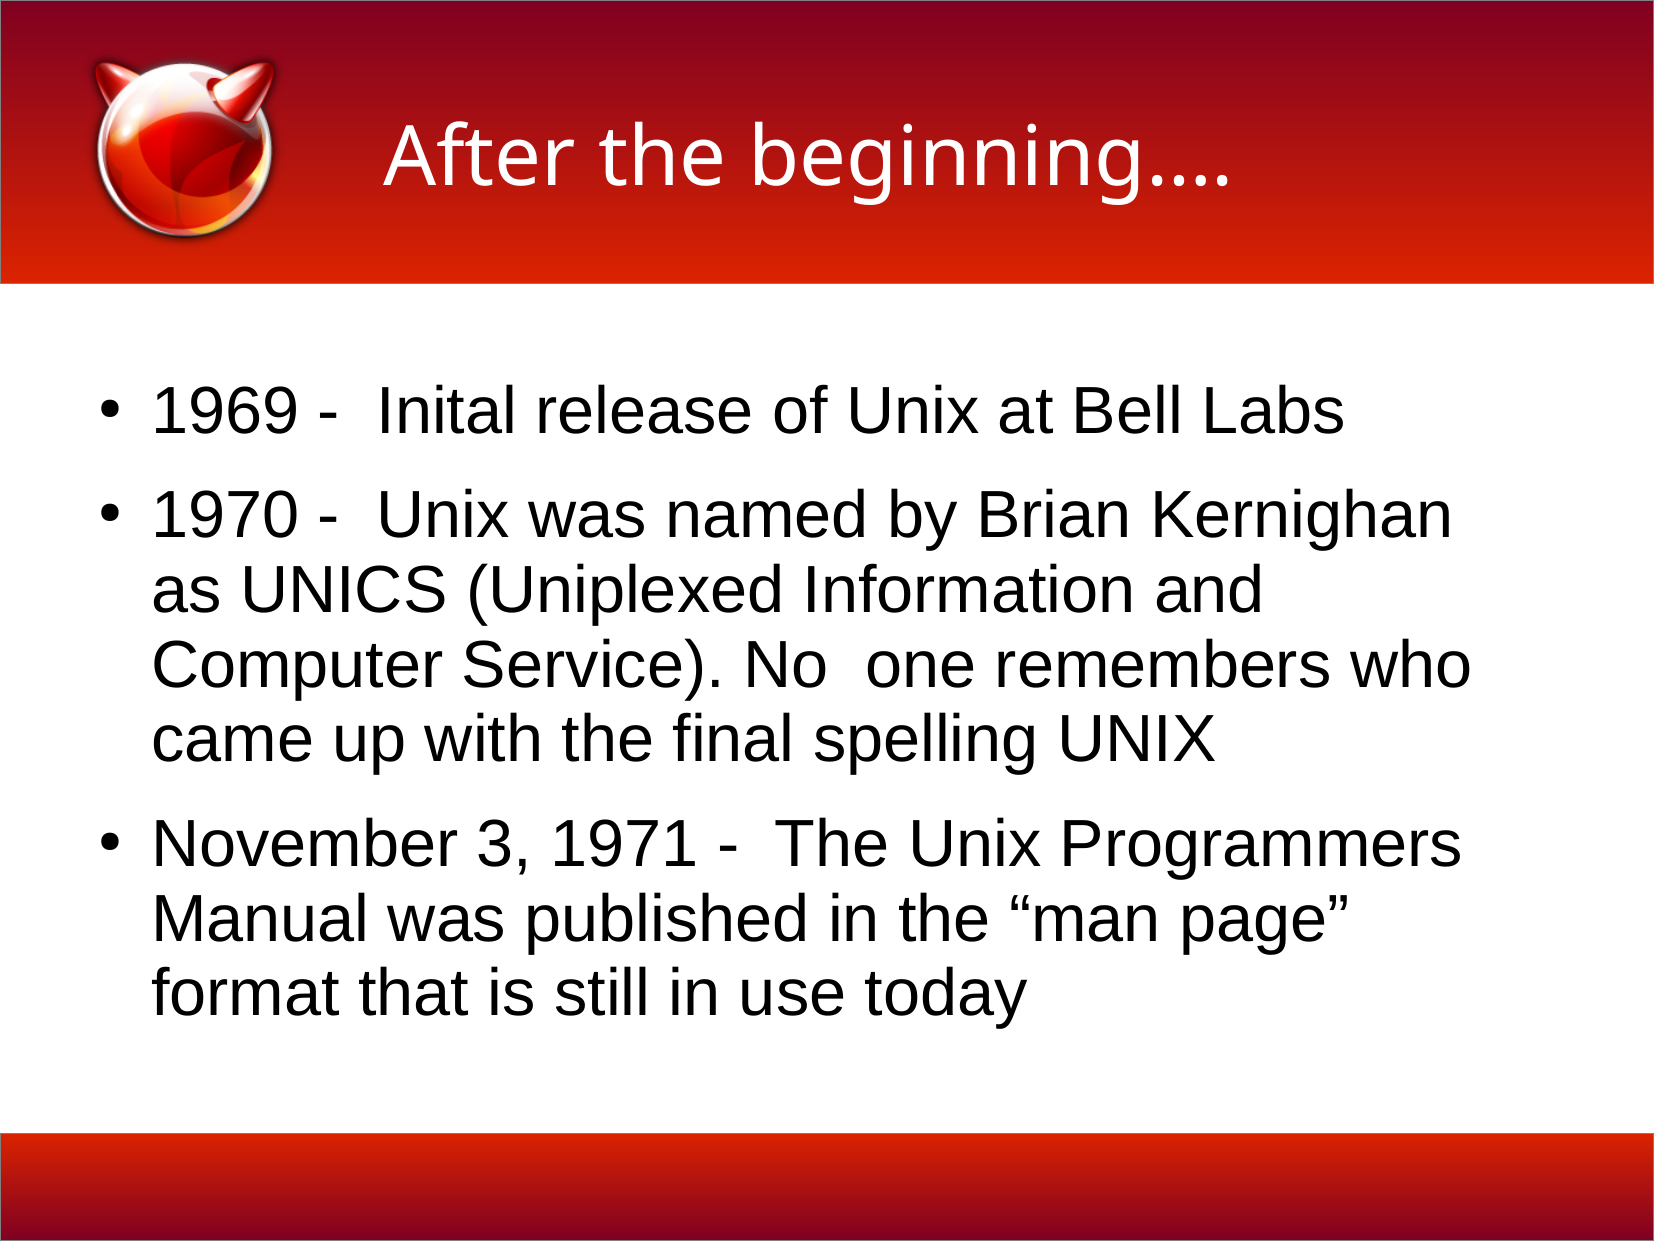

# After the beginning….
1969 - Inital release of Unix at Bell Labs
1970 - Unix was named by Brian Kernighan as UNICS (Uniplexed Information and Computer Service). No one remembers who came up with the final spelling UNIX
November 3, 1971 - The Unix Programmers Manual was published in the “man page” format that is still in use today